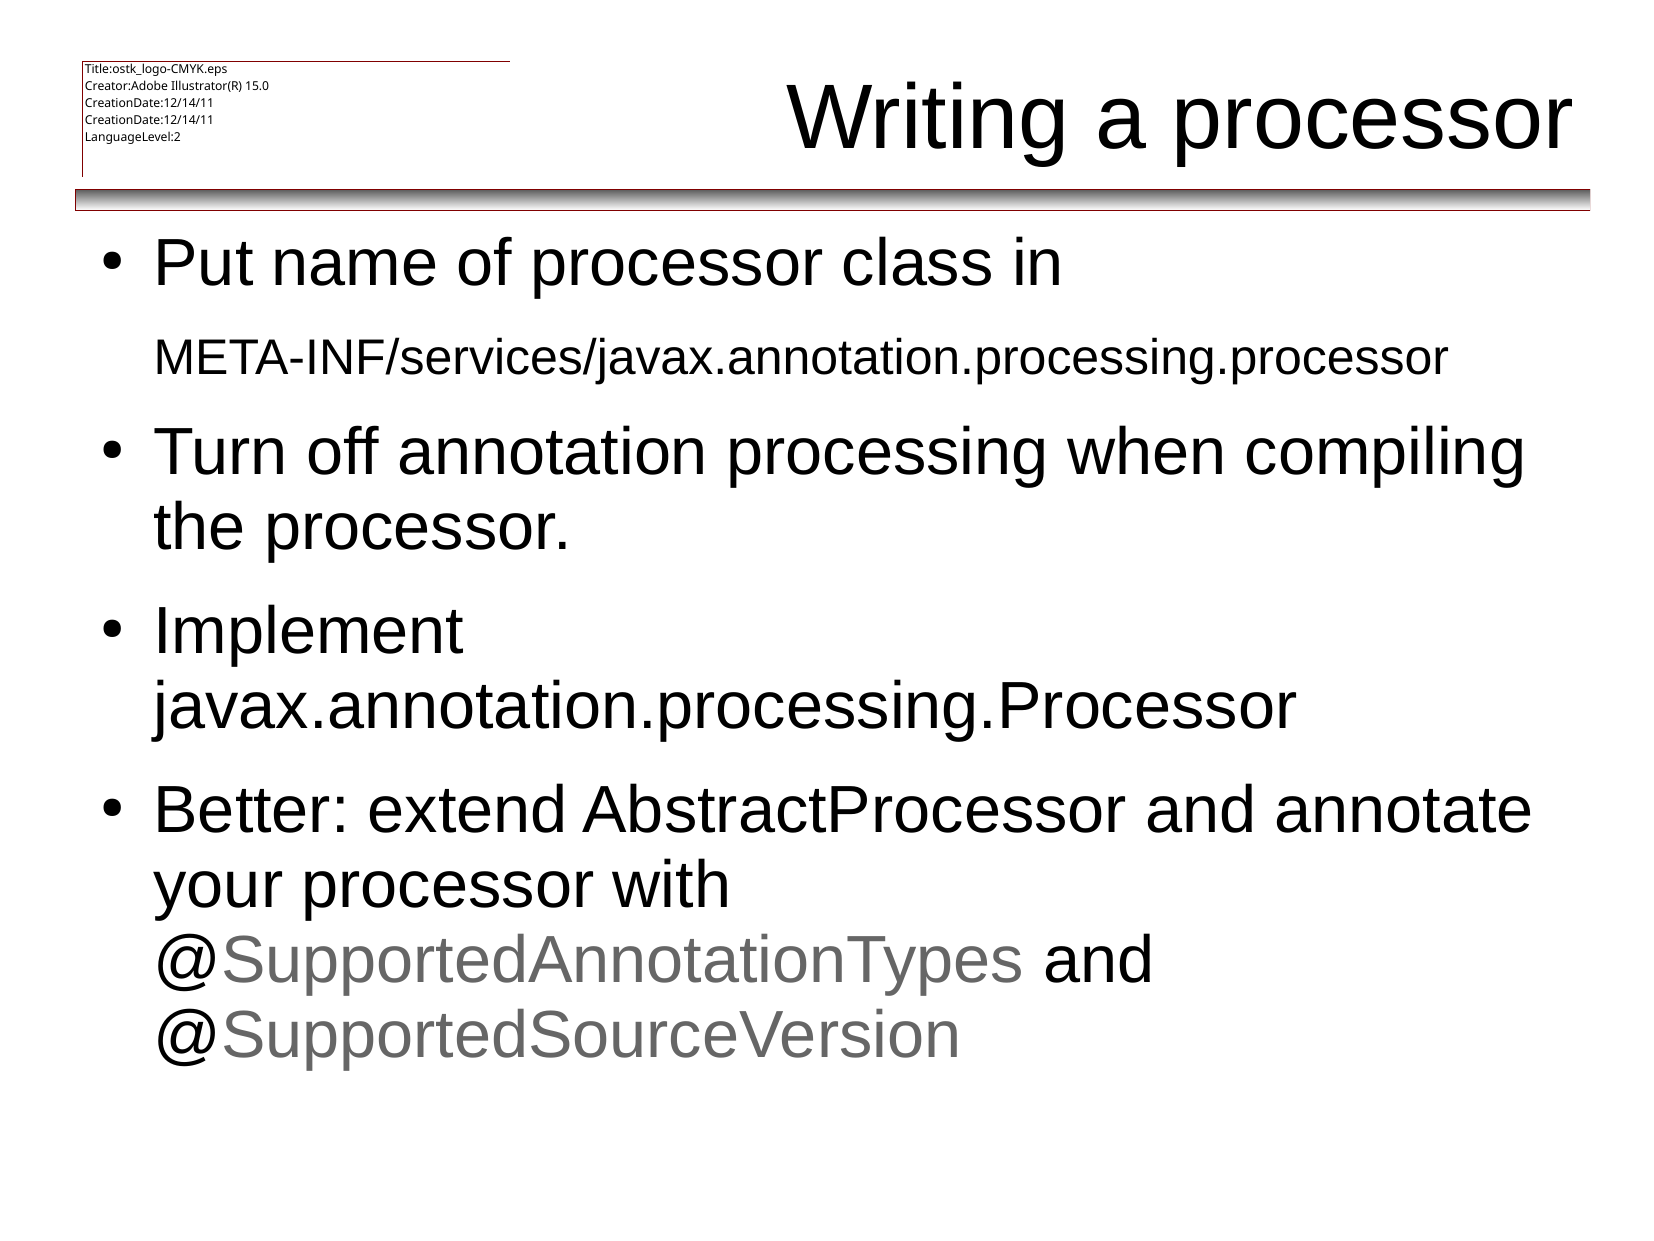

# Writing a processor
Put name of processor class in
META-INF/services/javax.annotation.processing.processor
Turn off annotation processing when compiling the processor.
Implement javax.annotation.processing.Processor
Better: extend AbstractProcessor and annotate your processor with @SupportedAnnotationTypes and @SupportedSourceVersion